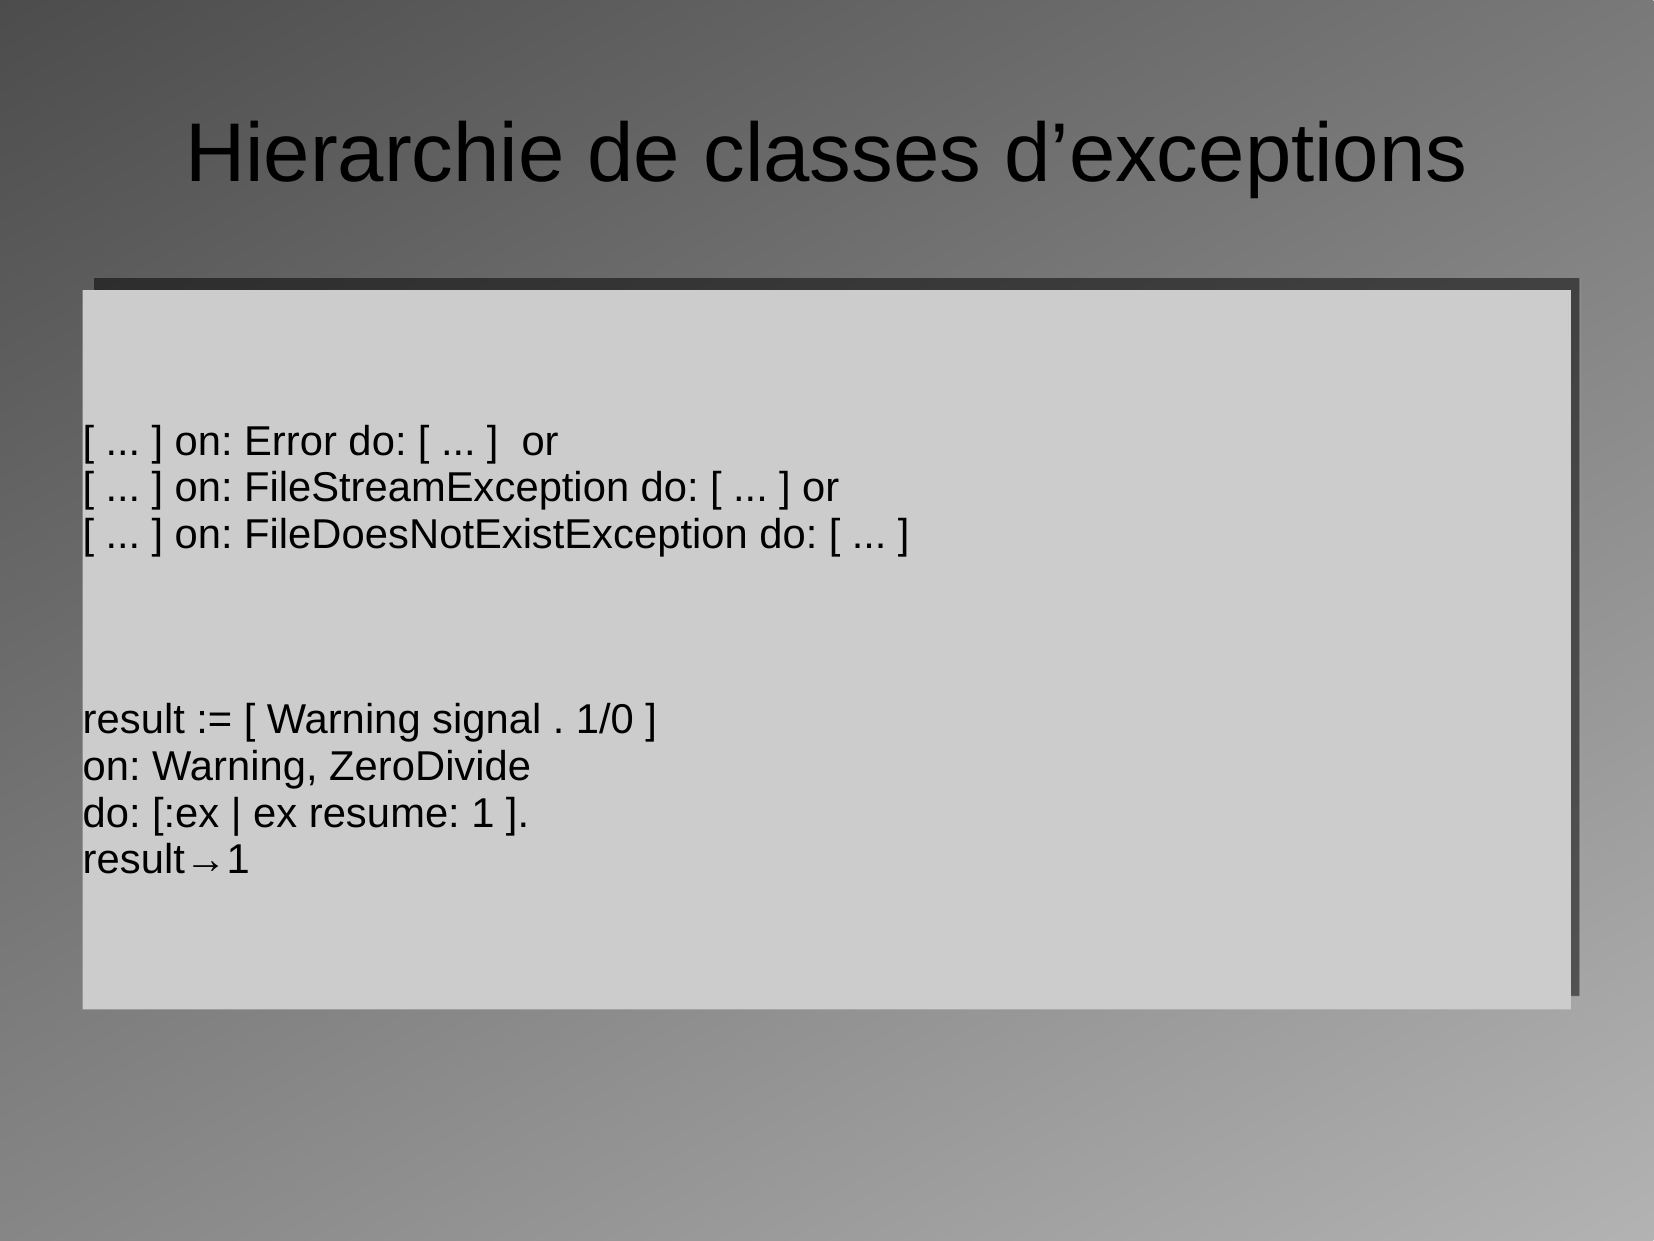

# Hierarchie de classes d’exceptions
[ ... ] on: Error do: [ ... ] or
[ ... ] on: FileStreamException do: [ ... ] or
[ ... ] on: FileDoesNotExistException do: [ ... ]
result := [ Warning signal . 1/0 ]
on: Warning, ZeroDivide
do: [:ex | ex resume: 1 ].
result→1